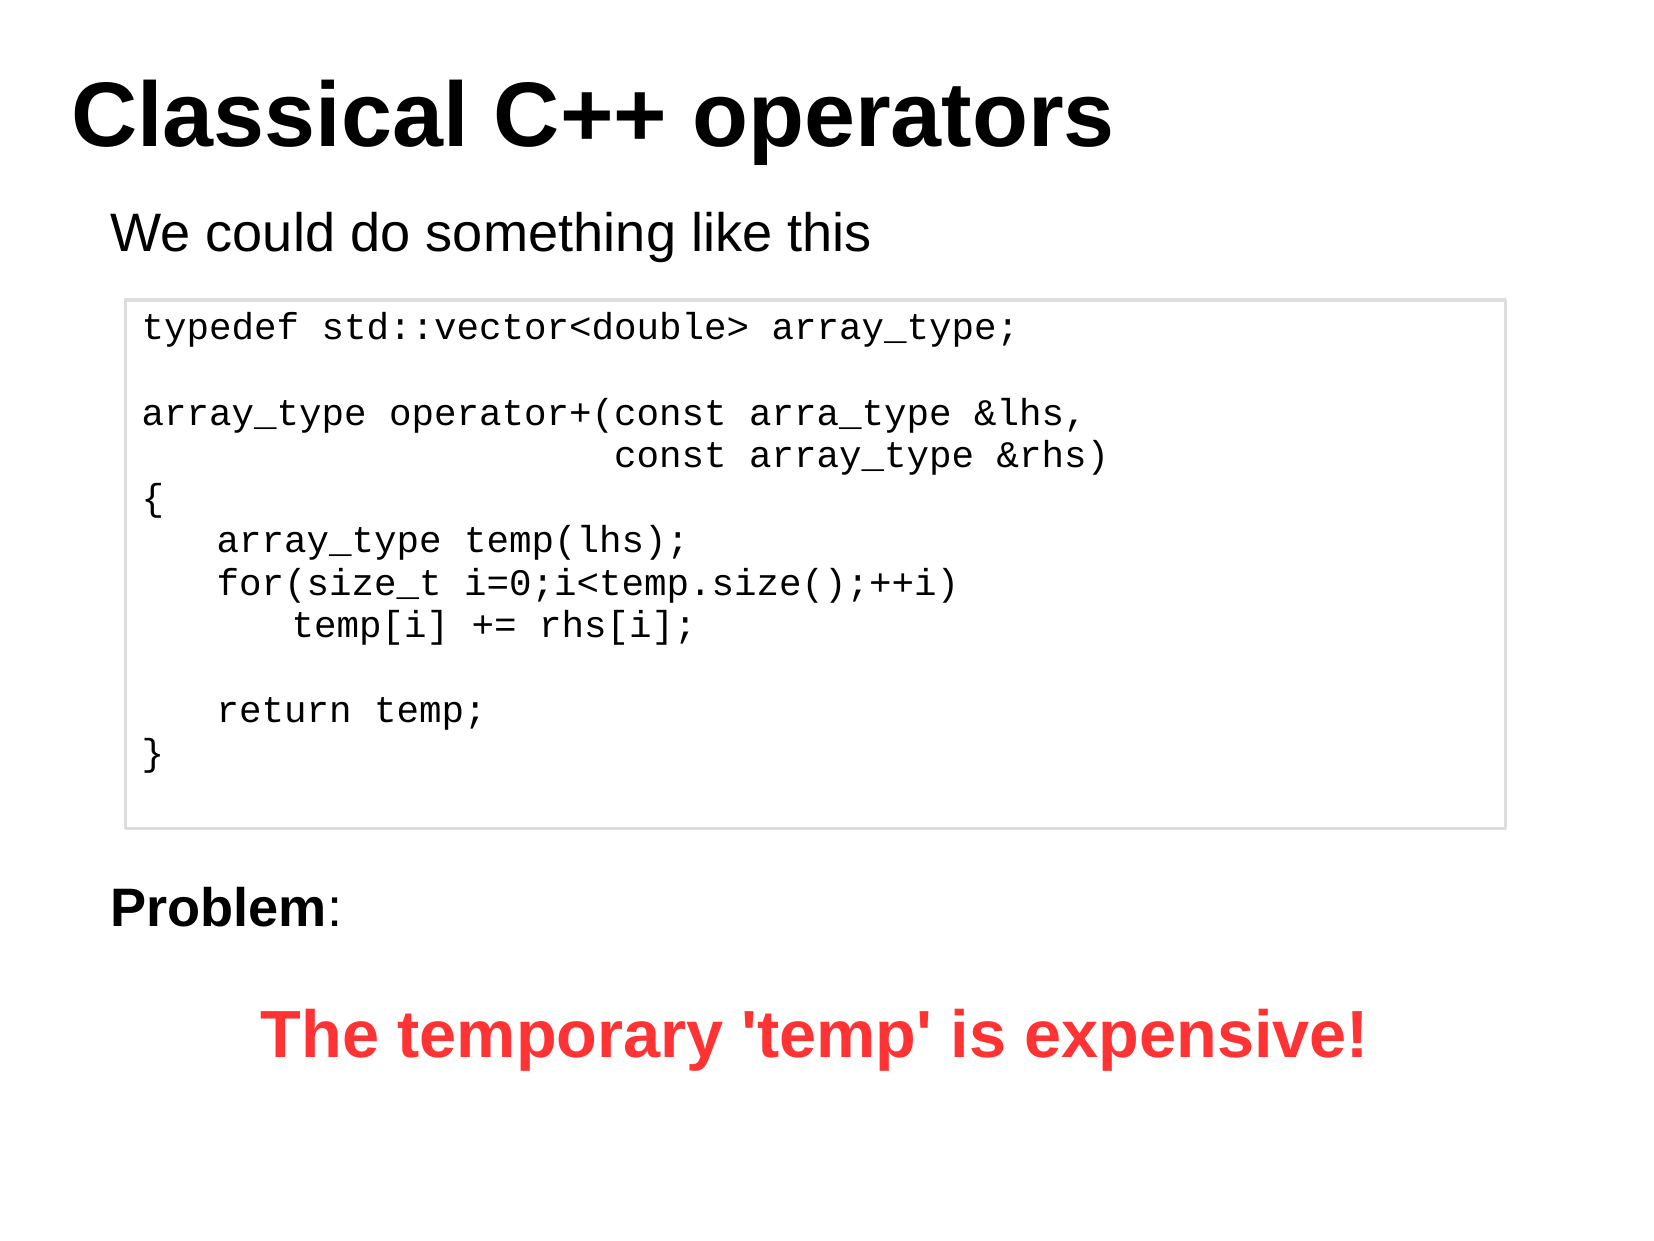

# Classical C++ operators
We could do something like this
typedef std::vector<double> array_type;
array_type operator+(const arra_type &lhs,
 const array_type &rhs)
{
	array_type temp(lhs);
	for(size_t i=0;i<temp.size();++i)
		temp[i] += rhs[i];
	return temp;
}
Problem:
The temporary 'temp' is expensive!